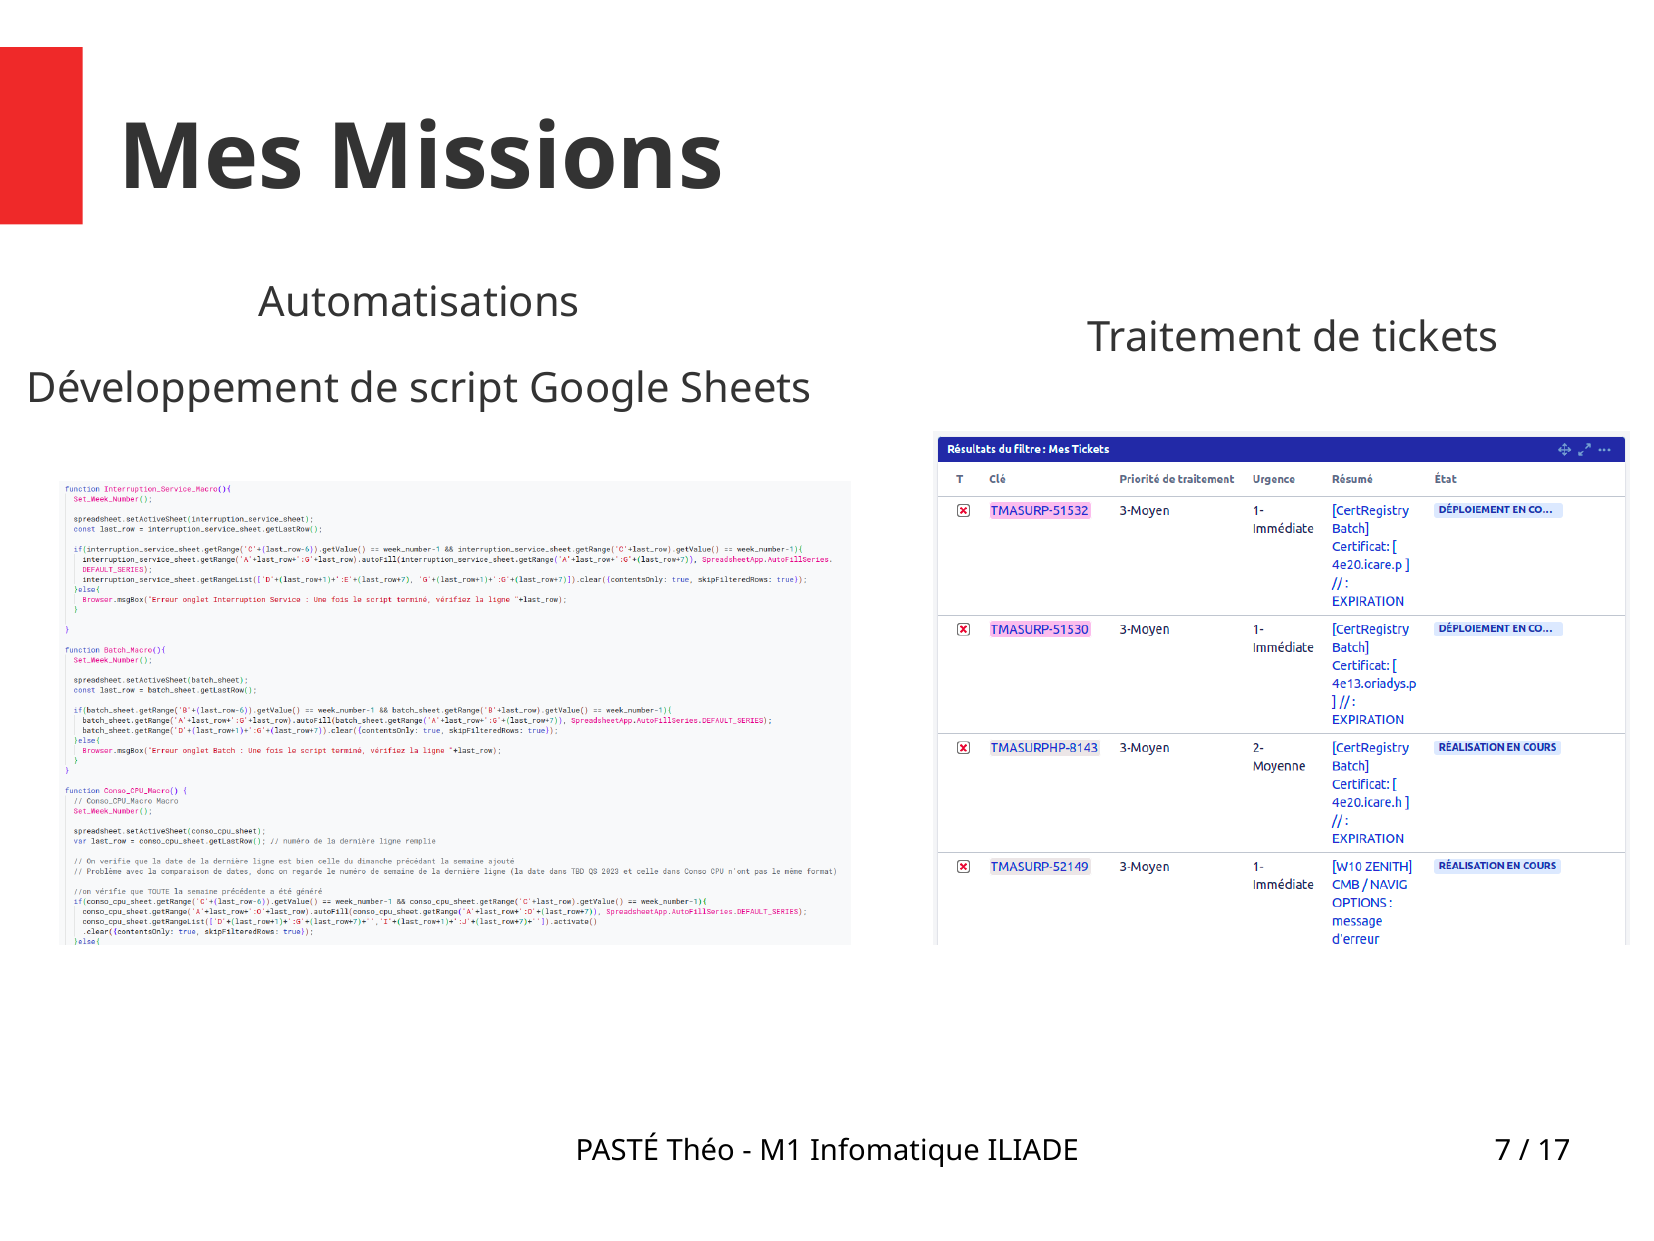

# Mes Missions
Automatisations
Développement de script Google Sheets
Traitement de tickets
PASTÉ Théo - M1 Infomatique ILIADE
7